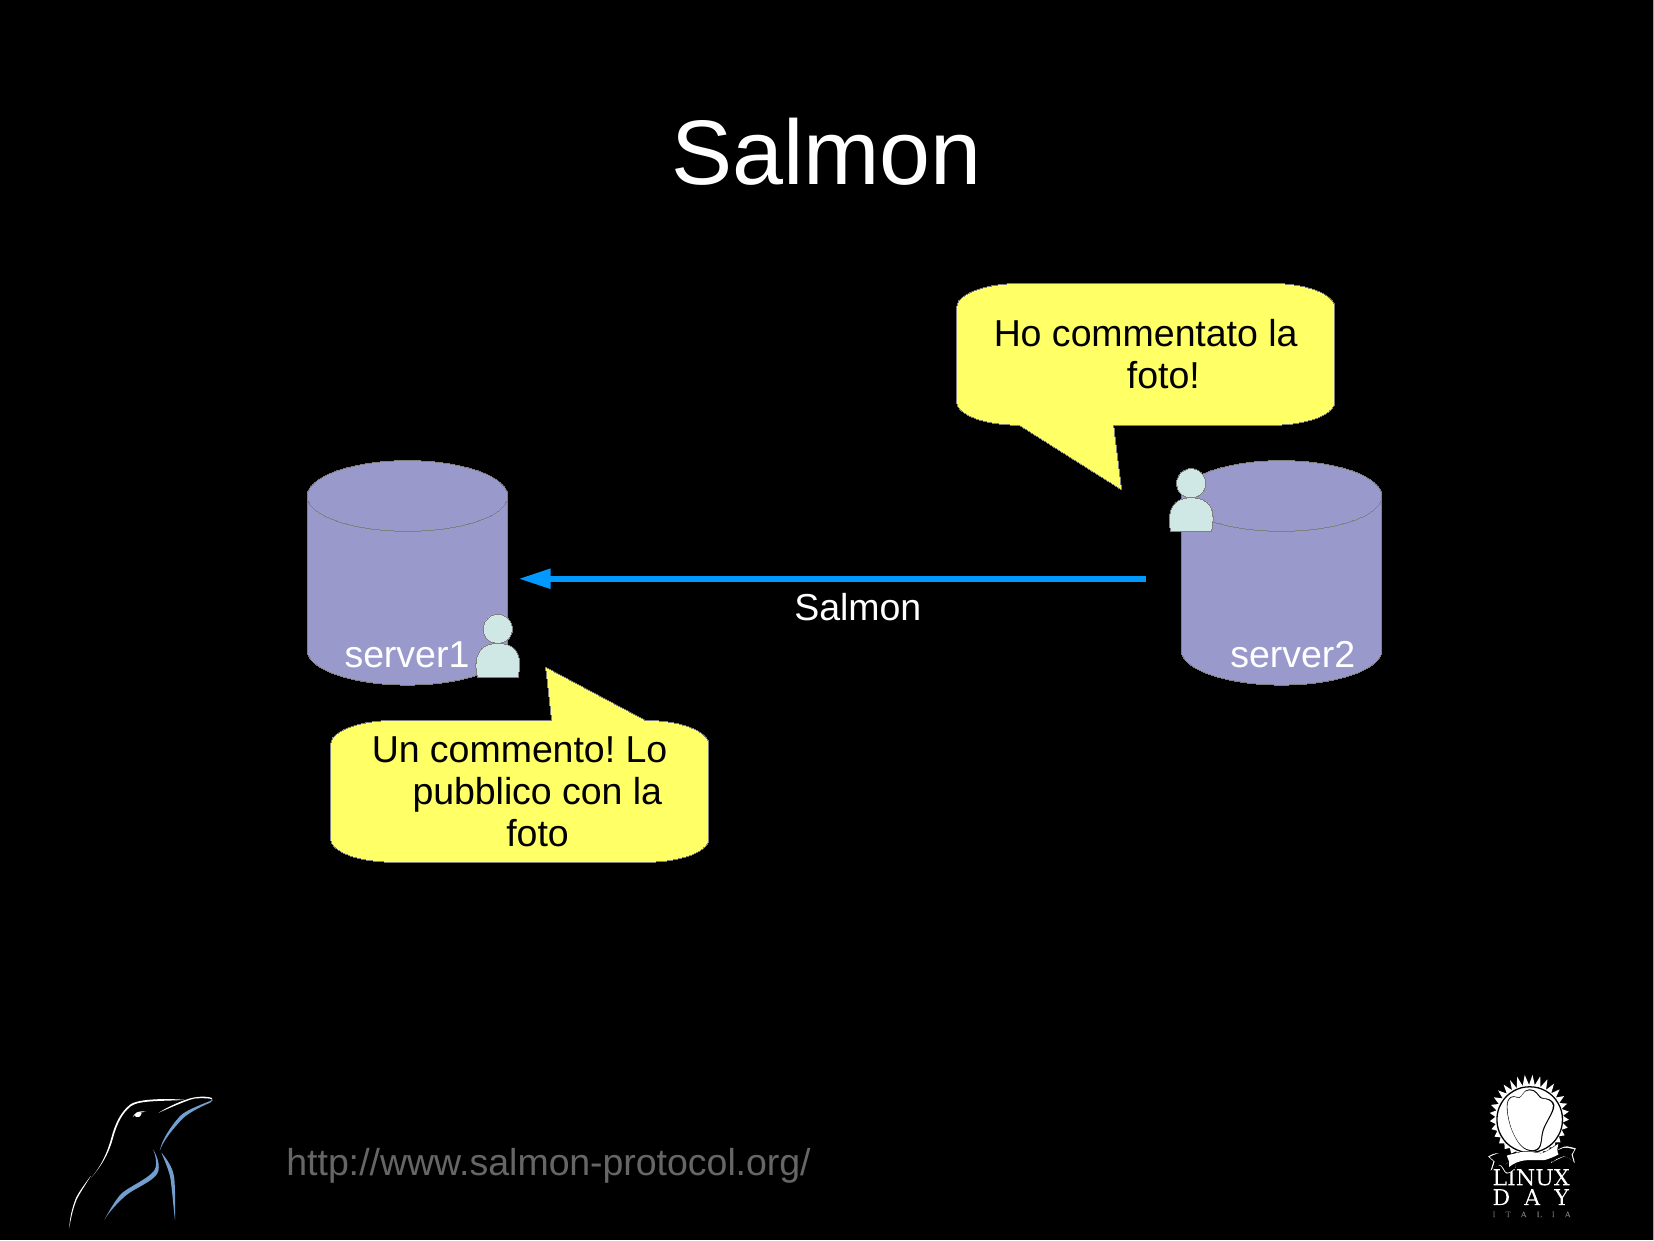

# Salmon
Ho commentato la foto!
Salmon
server1
server2
Un commento! Lo pubblico con la foto
http://www.salmon-protocol.org/